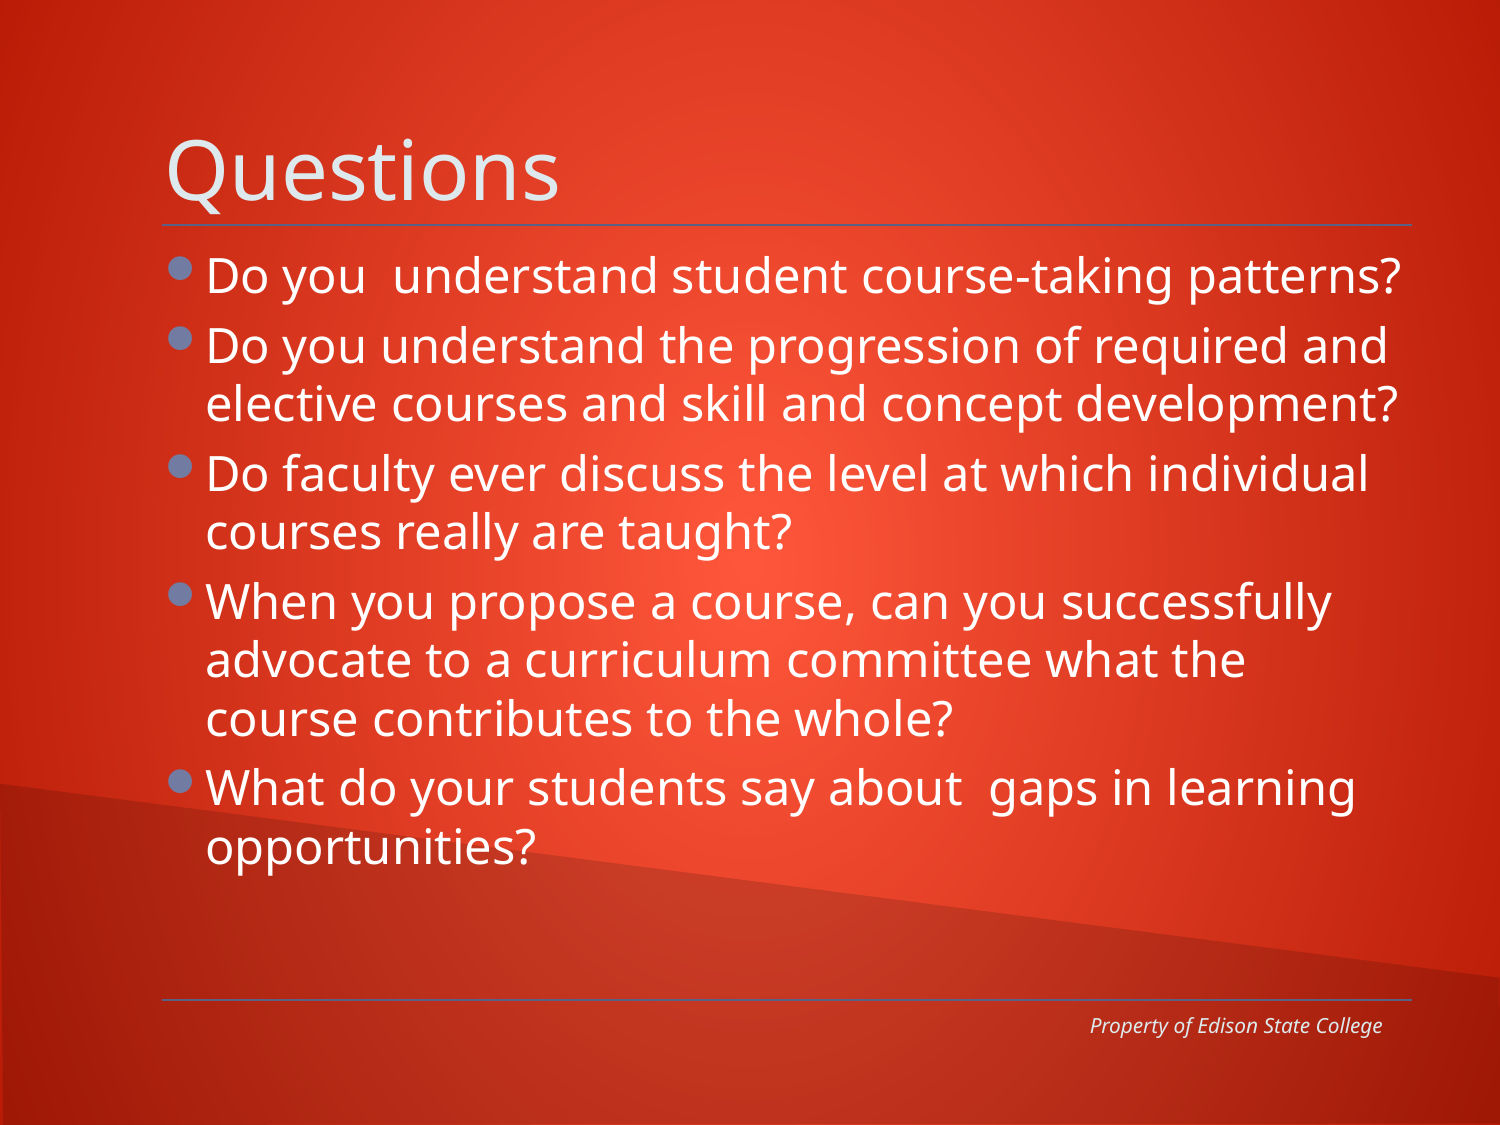

# Questions
Do you understand student course-taking patterns?
Do you understand the progression of required and elective courses and skill and concept development?
Do faculty ever discuss the level at which individual courses really are taught?
When you propose a course, can you successfully advocate to a curriculum committee what the course contributes to the whole?
What do your students say about gaps in learning opportunities?
Property of Edison State College